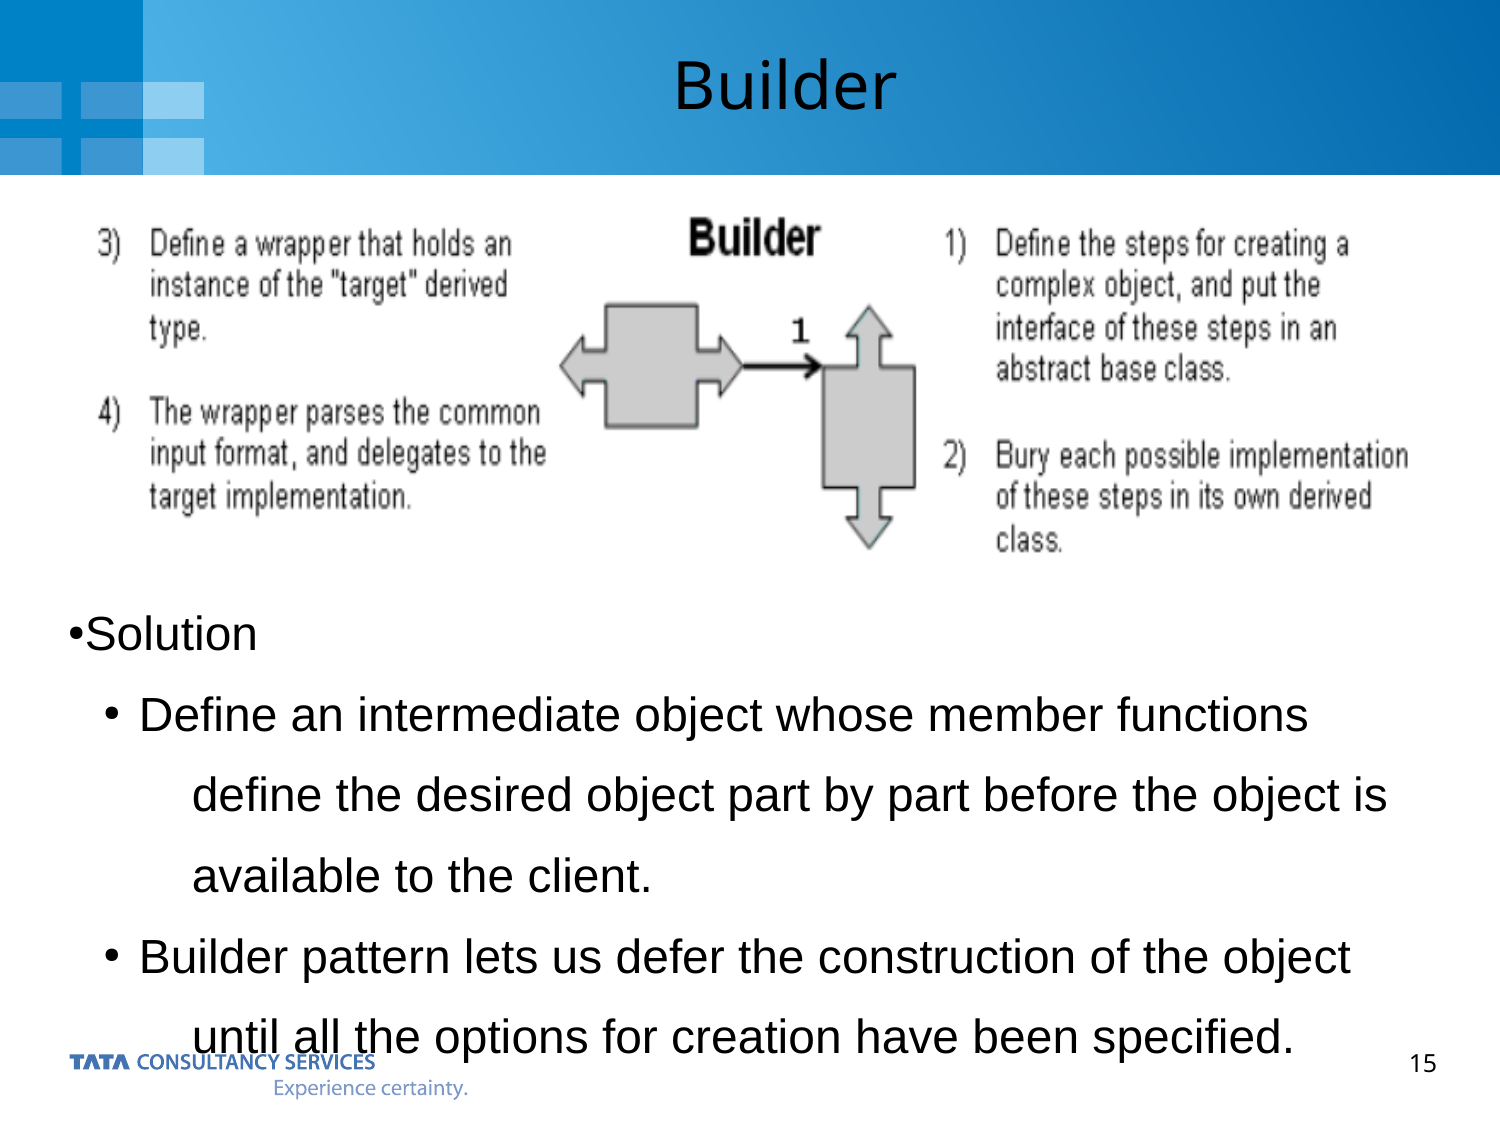

Builder
Solution
Define an intermediate object whose member functions define the desired object part by part before the object is available to the client.
Builder pattern lets us defer the construction of the object until all the options for creation have been specified.